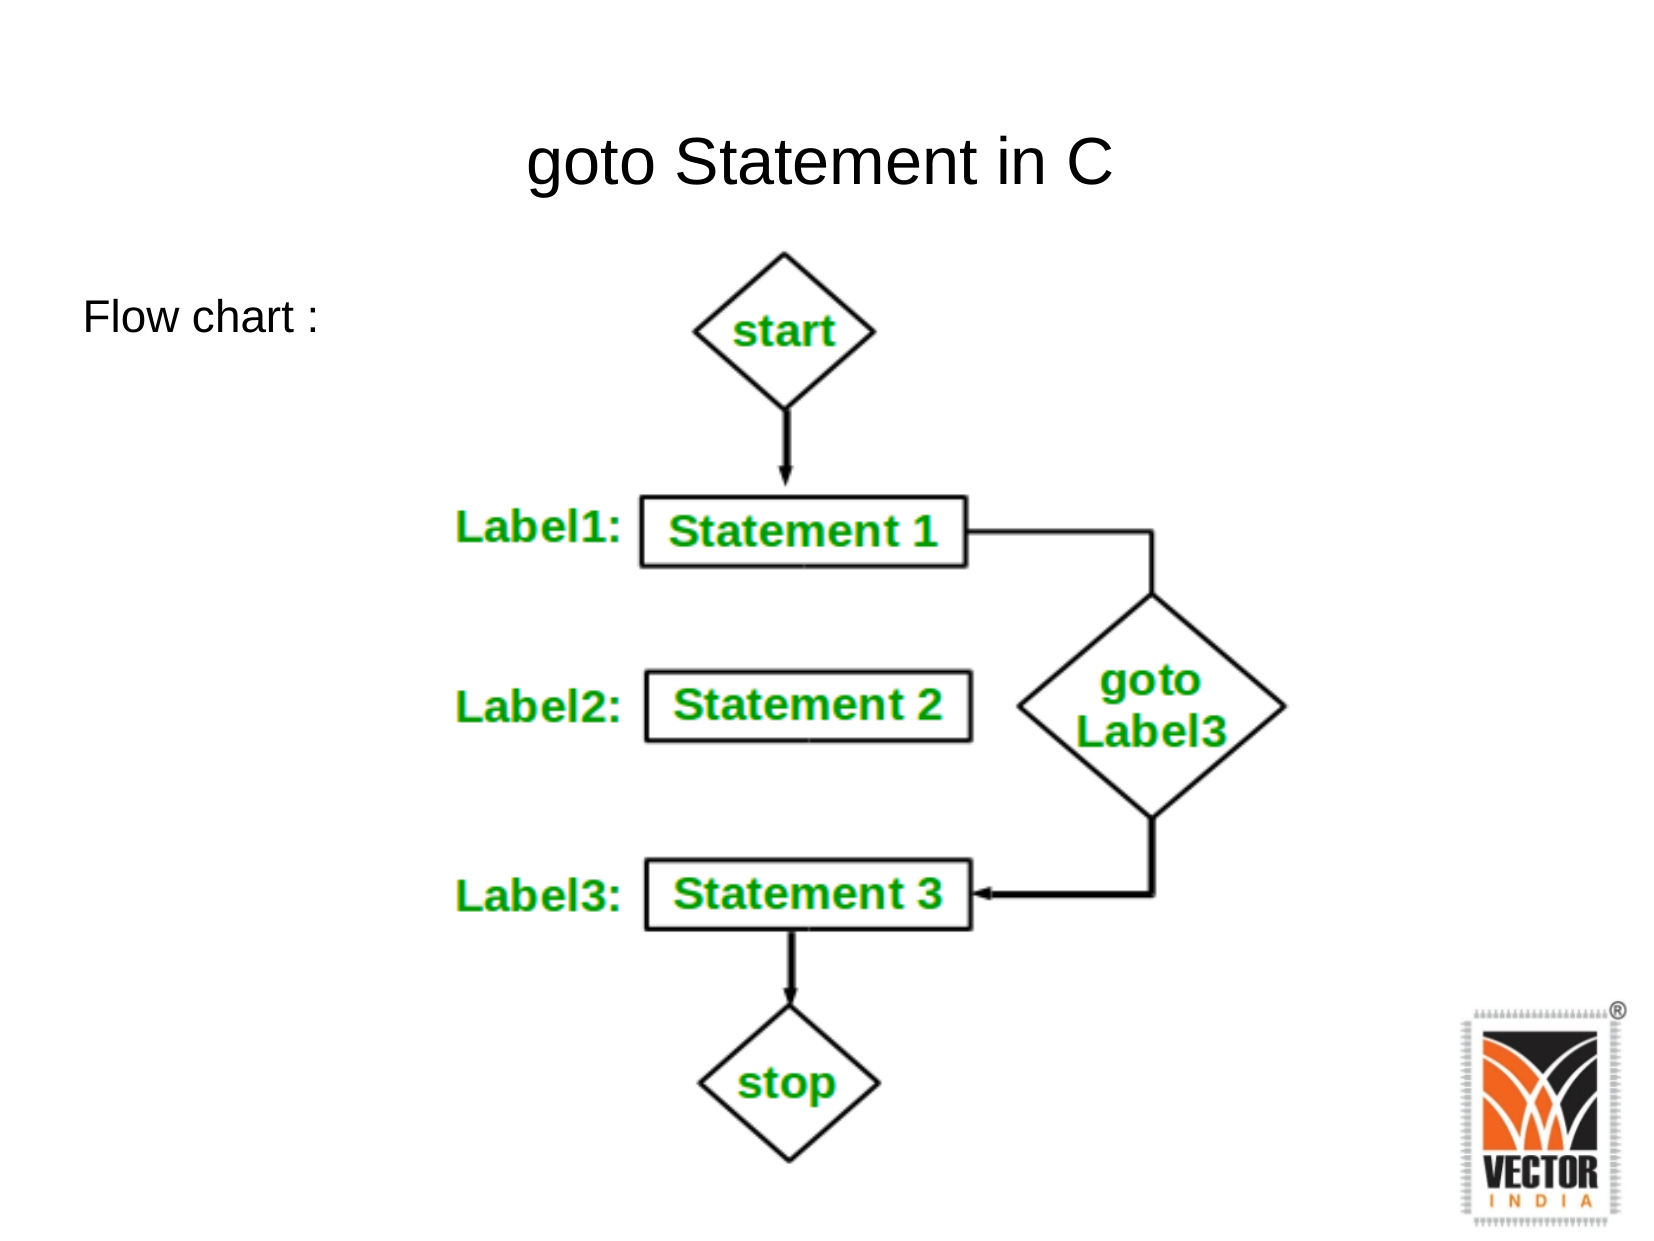

Flow chart :
# goto Statement in C